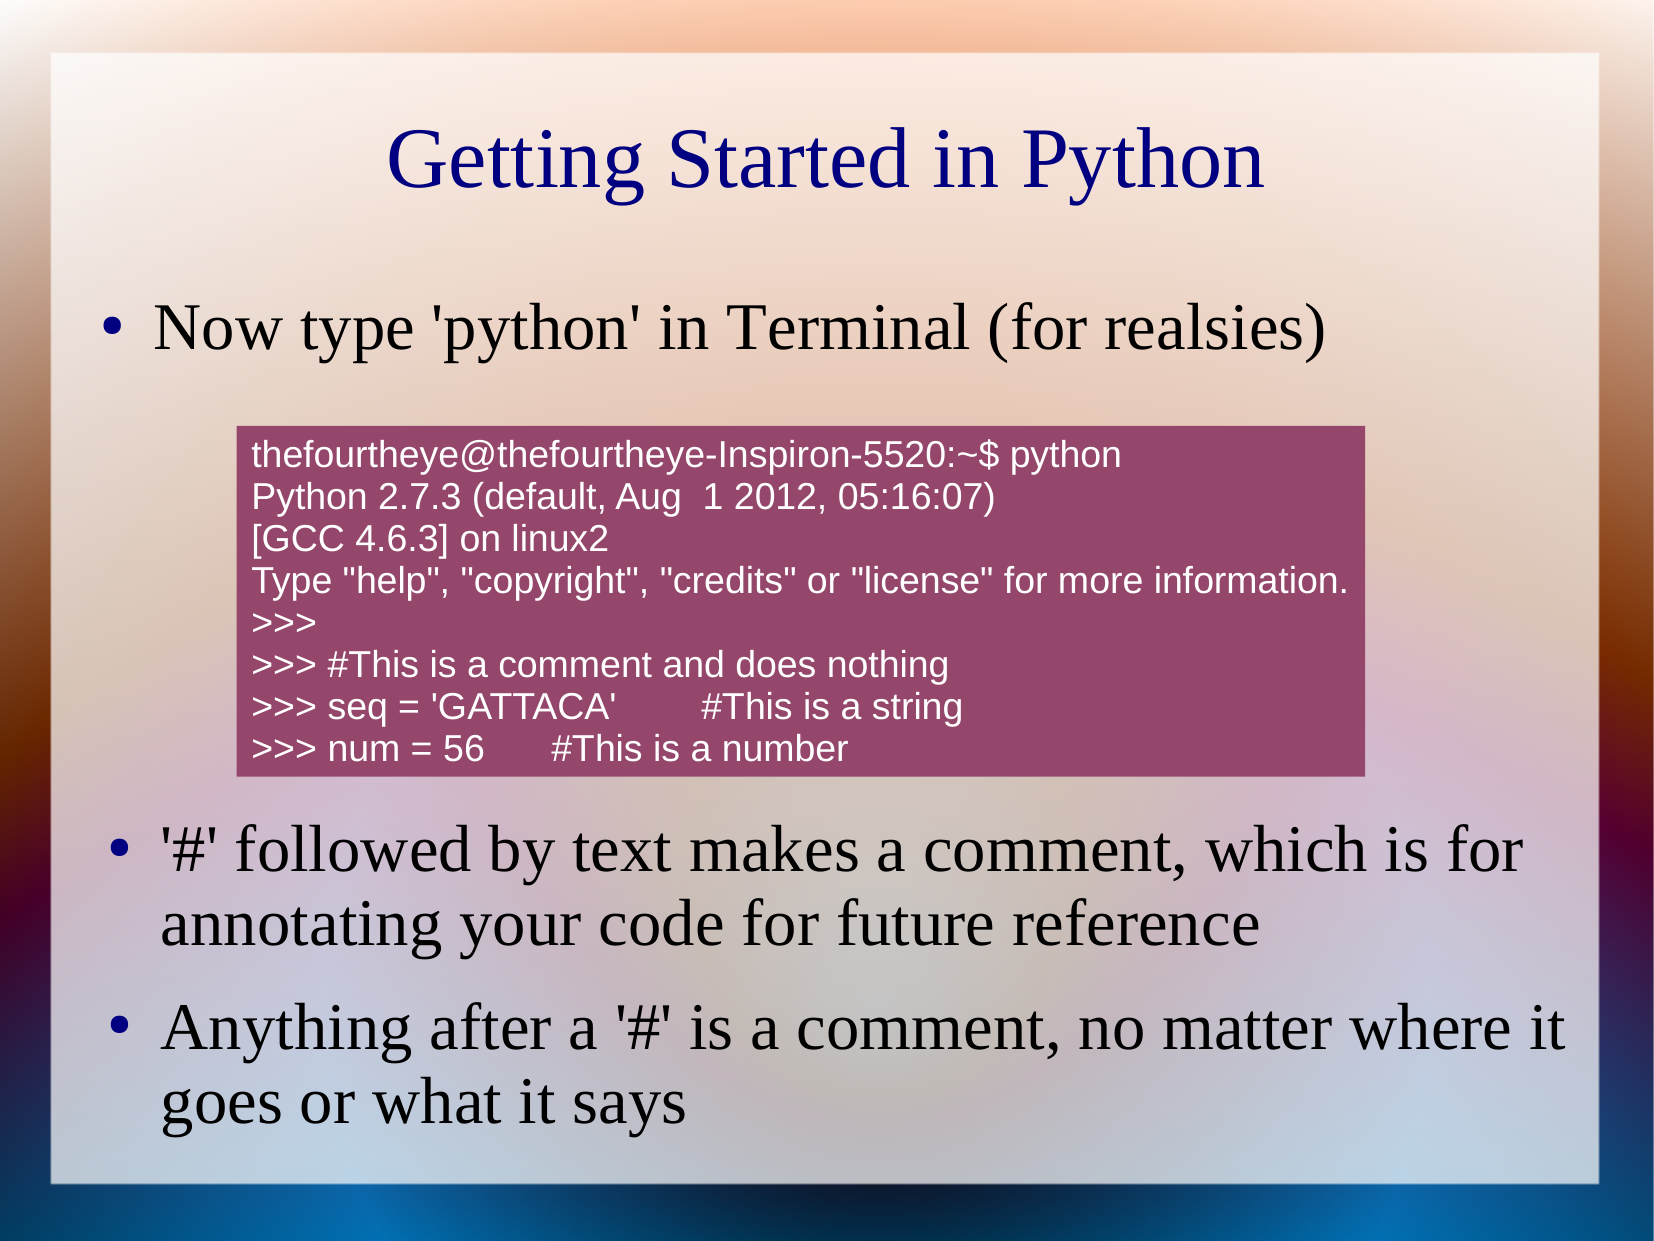

# Getting Started in Python
Now type 'python' in Terminal (for realsies)
thefourtheye@thefourtheye-Inspiron-5520:~$ python
Python 2.7.3 (default, Aug 1 2012, 05:16:07)
[GCC 4.6.3] on linux2
Type "help", "copyright", "credits" or "license" for more information.
>>>
>>> #This is a comment and does nothing
>>> seq = 'GATTACA'		#This is a string
>>> num = 56	#This is a number
'#' followed by text makes a comment, which is for annotating your code for future reference
Anything after a '#' is a comment, no matter where it goes or what it says